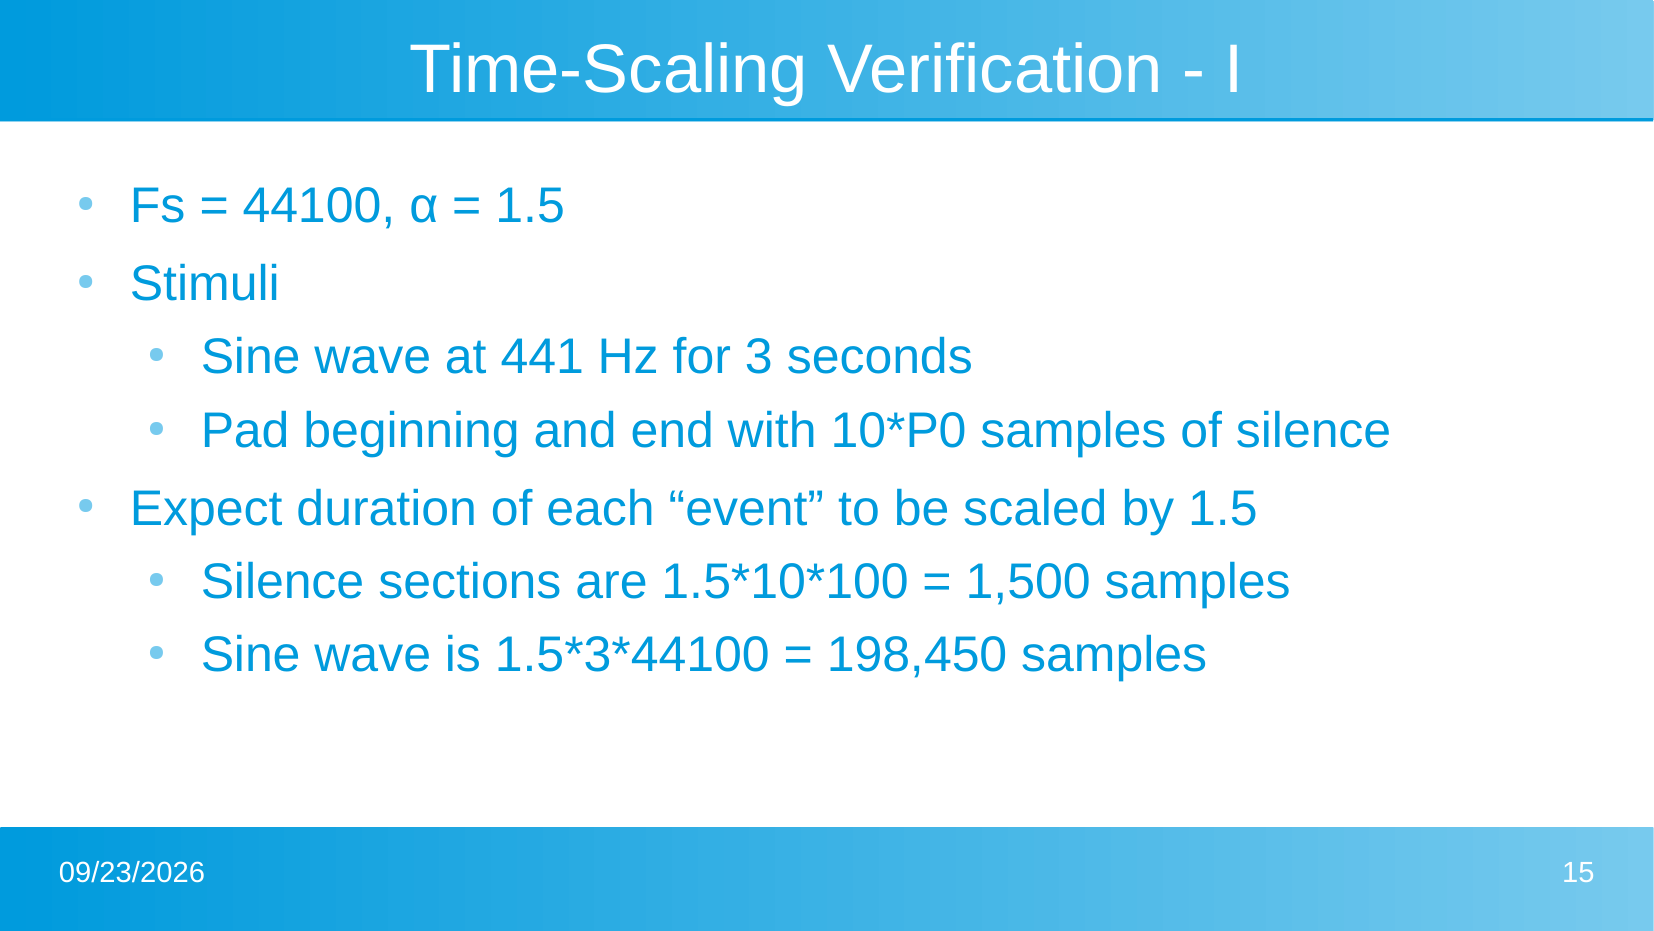

# Time-Scaling Verification - I
Fs = 44100, α = 1.5
Stimuli
Sine wave at 441 Hz for 3 seconds
Pad beginning and end with 10*P0 samples of silence
Expect duration of each “event” to be scaled by 1.5
Silence sections are 1.5*10*100 = 1,500 samples
Sine wave is 1.5*3*44100 = 198,450 samples
15